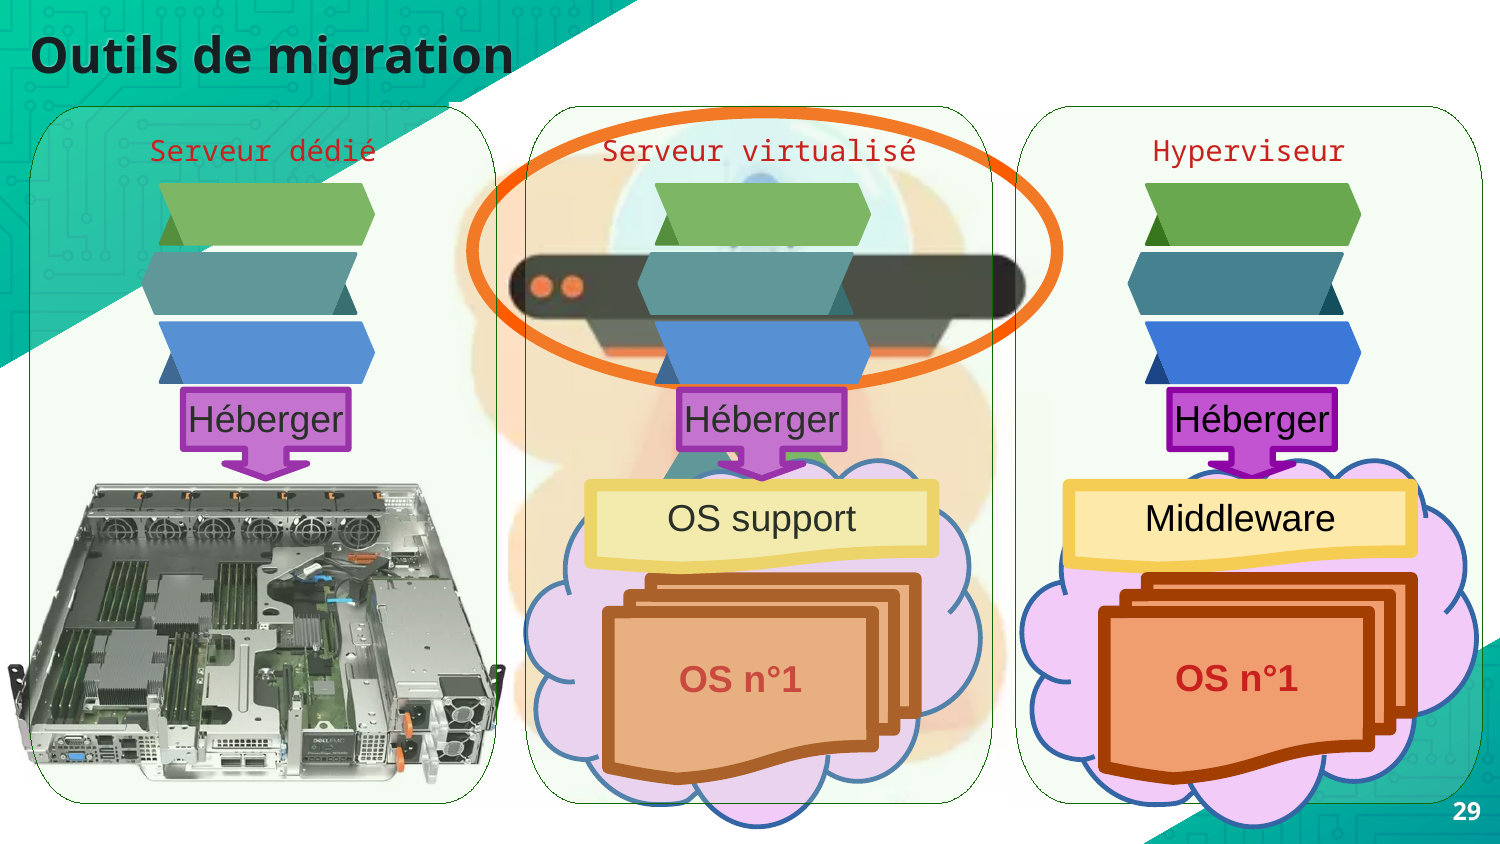

# Outils de migration
Cloud
Serveur dédié
Serveur virtualisé
Hyperviseur
Héberger
Héberger
Héberger
OS support
Middleware
OS n°1
OS n°1